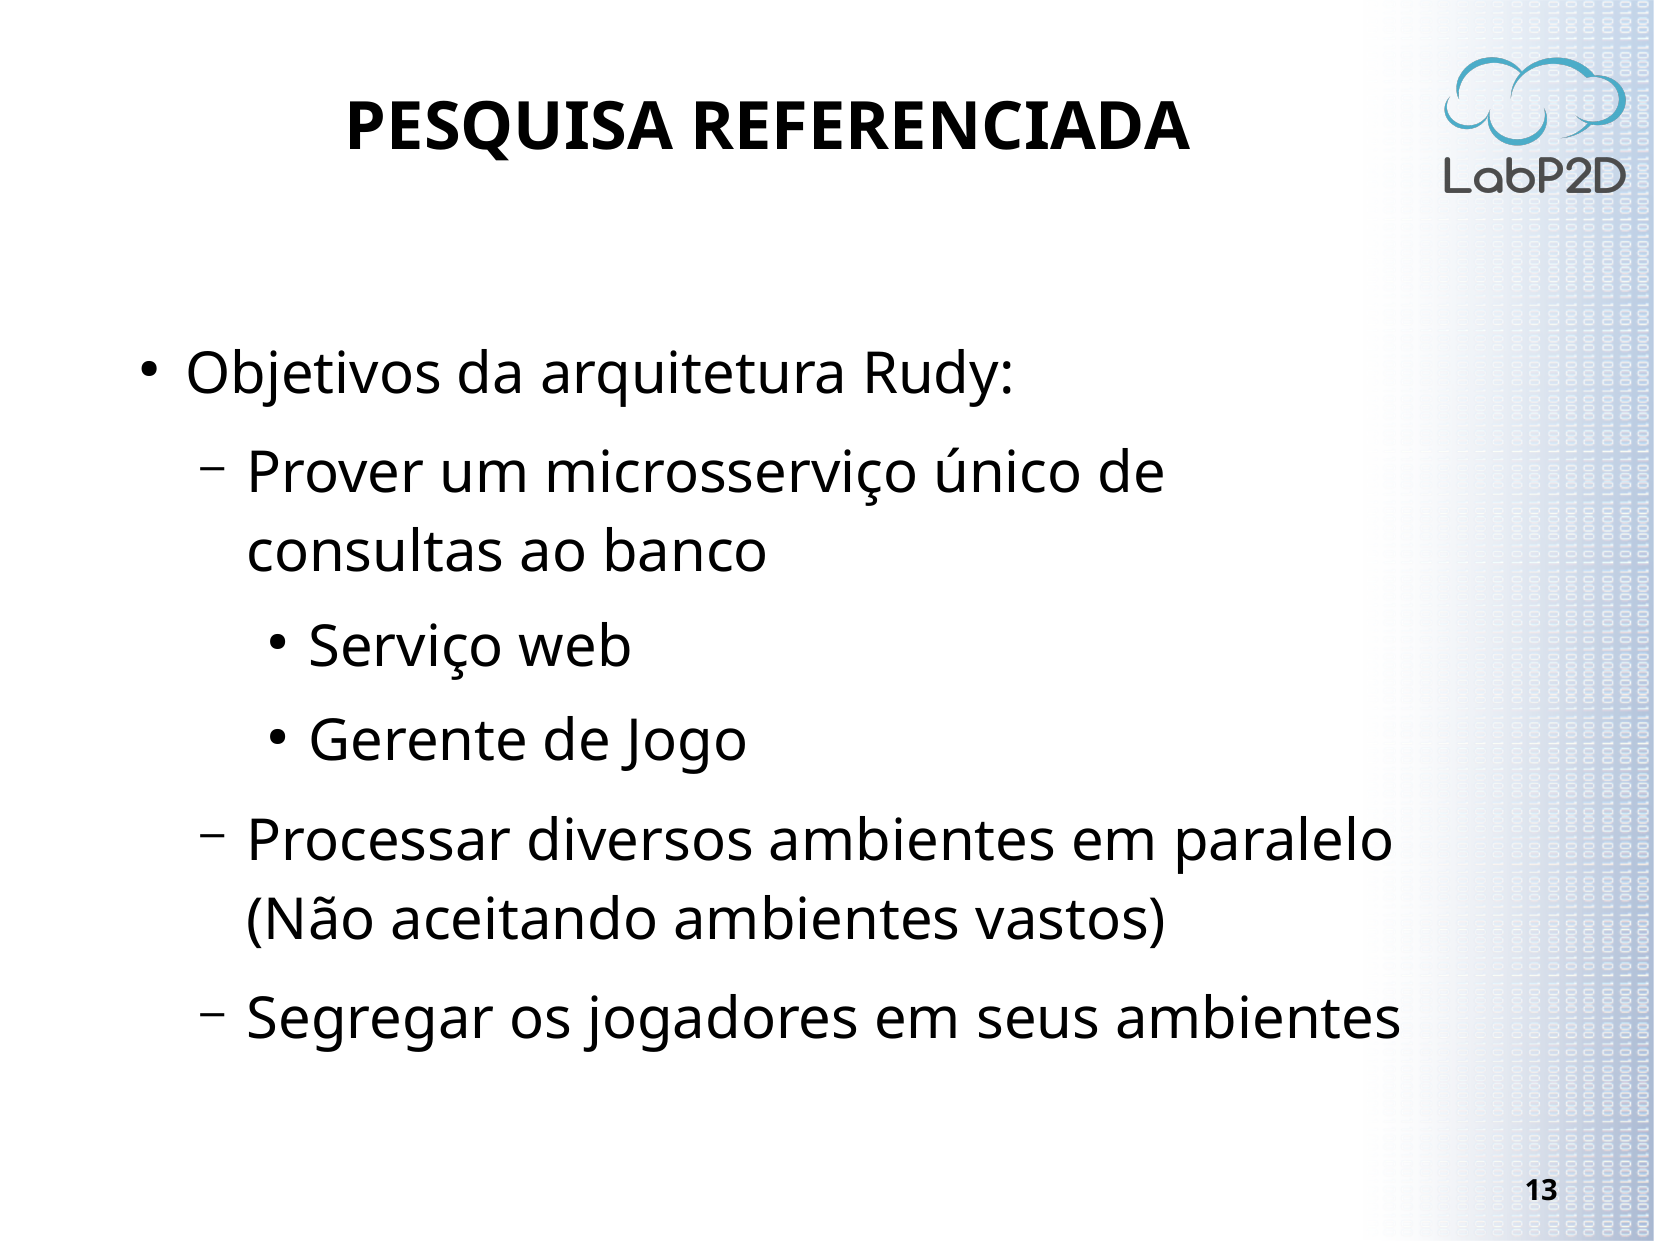

# PESQUISA REFERENCIADA
Objetivos da arquitetura Rudy:
Prover um microsserviço único de consultas ao banco
Serviço web
Gerente de Jogo
Processar diversos ambientes em paralelo (Não aceitando ambientes vastos)
Segregar os jogadores em seus ambientes
13